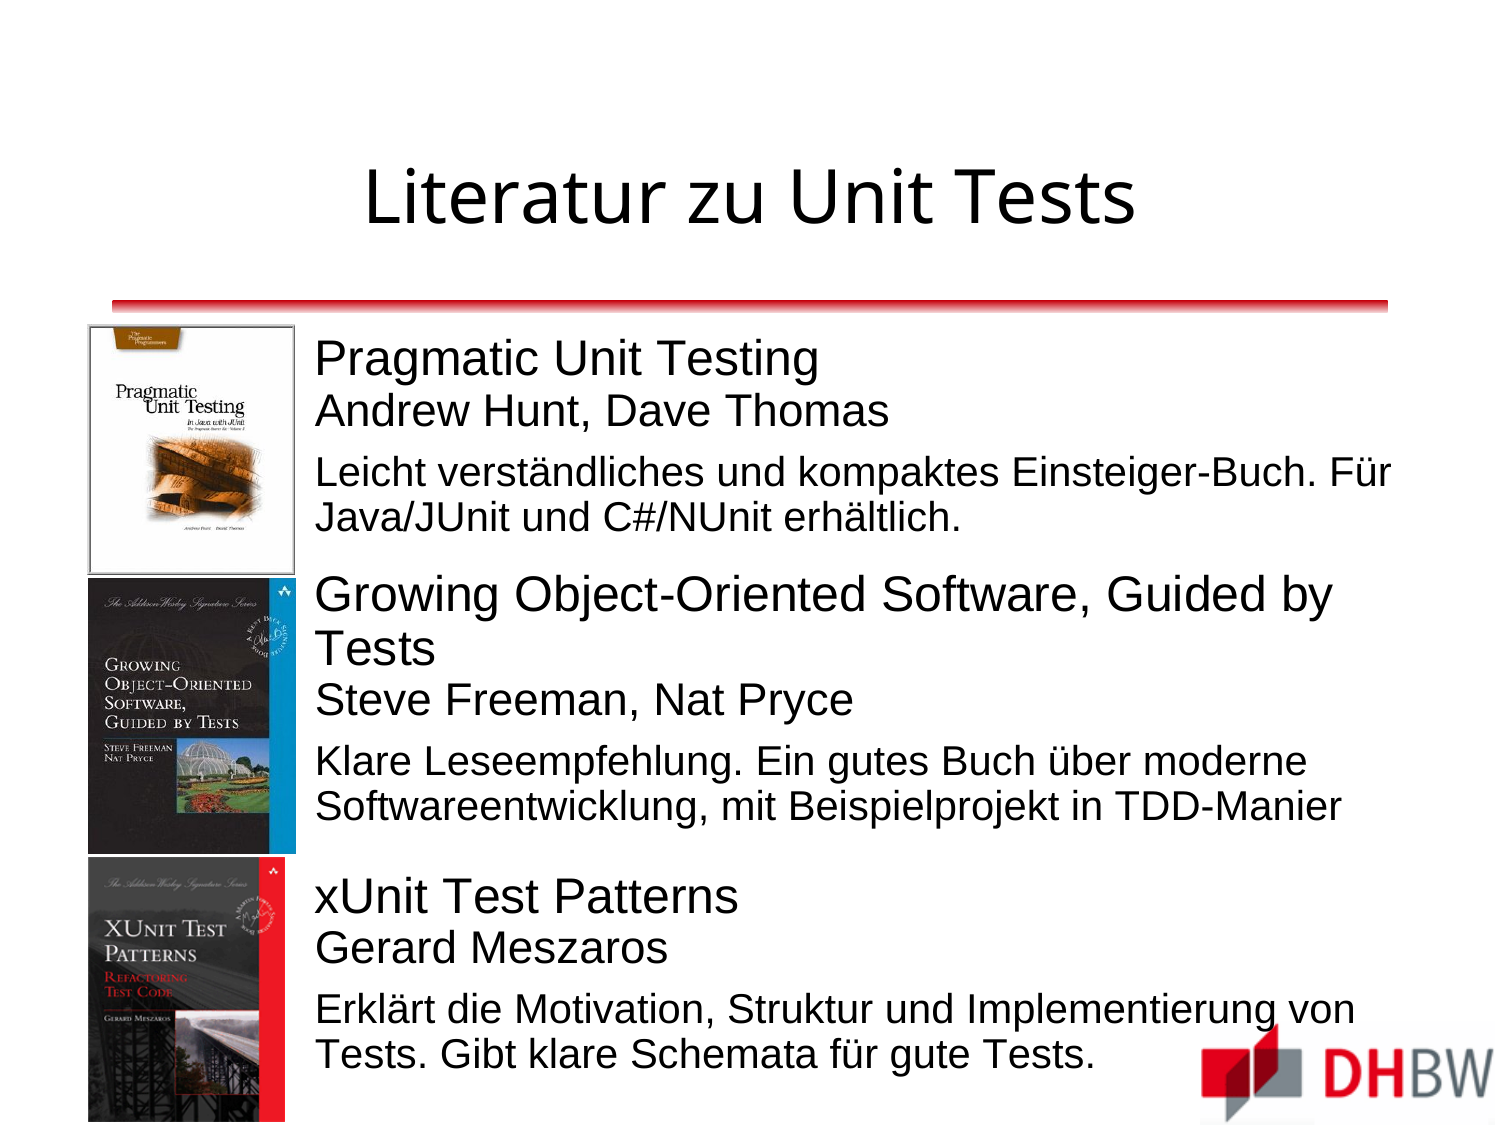

# Literatur zu Unit Tests
Pragmatic Unit Testing
Andrew Hunt, Dave Thomas
Leicht verständliches und kompaktes Einsteiger-Buch. Für Java/JUnit und C#/NUnit erhältlich.
Growing Object-Oriented Software, Guided by Tests
Steve Freeman, Nat Pryce
Klare Leseempfehlung. Ein gutes Buch über moderne Softwareentwicklung, mit Beispielprojekt in TDD-Manier
xUnit Test Patterns
Gerard Meszaros
Erklärt die Motivation, Struktur und Implementierung von Tests. Gibt klare Schemata für gute Tests.